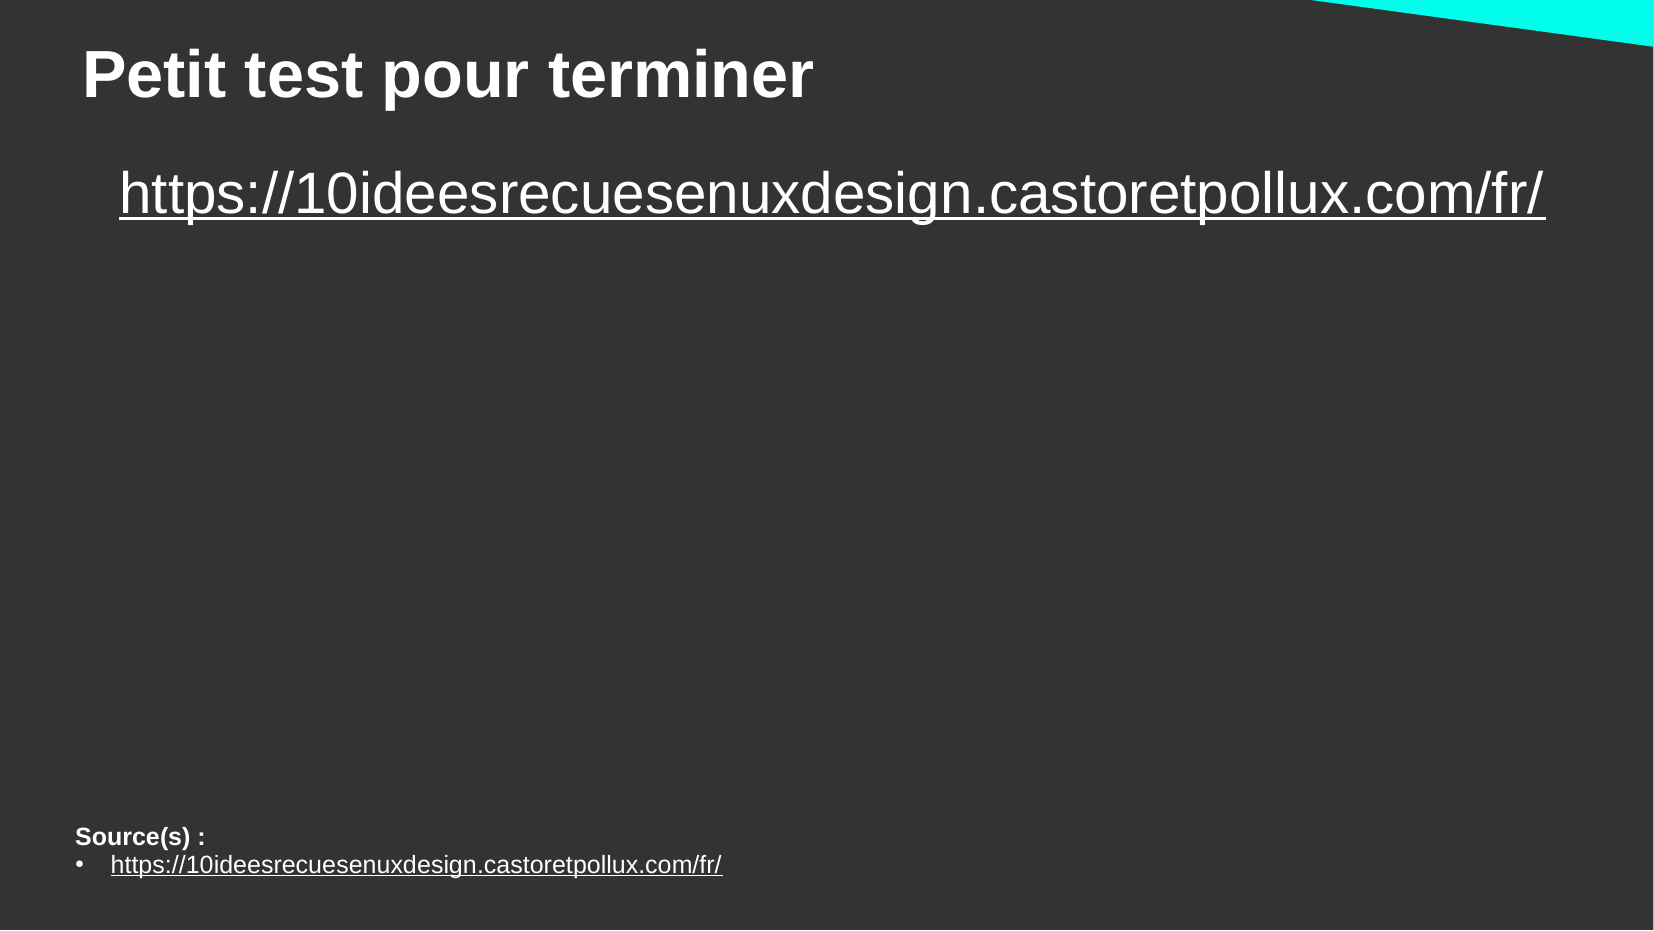

# Petit test pour terminer
https://10ideesrecuesenuxdesign.castoretpollux.com/fr/
Source(s) :
https://10ideesrecuesenuxdesign.castoretpollux.com/fr/